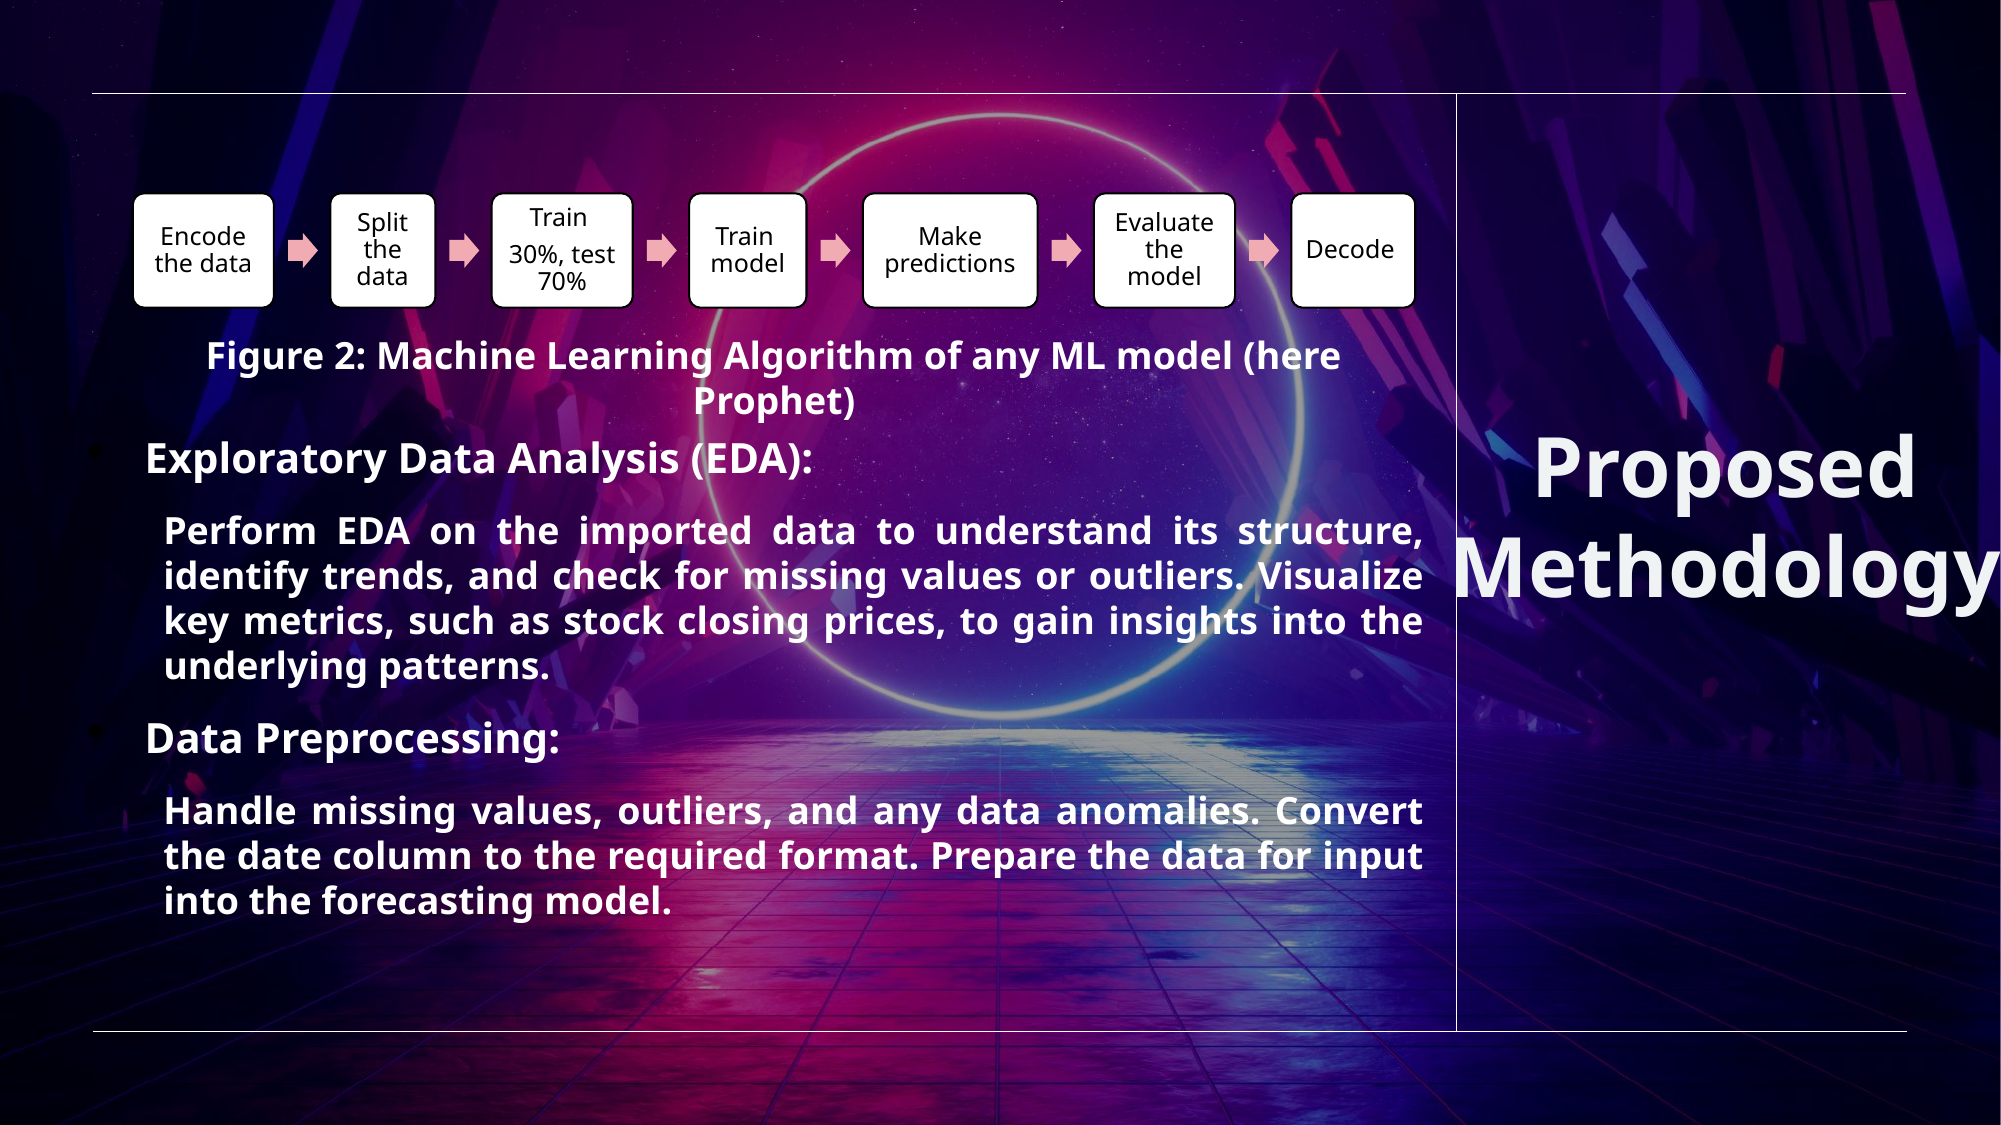

Encode the data
Split the data
Train
30%, test 70%
Train
model
Make predictions
Evaluate the model
Decode
Figure 2: Machine Learning Algorithm of any ML model (here Prophet)
Proposed Methodology
Exploratory Data Analysis (EDA):
Perform EDA on the imported data to understand its structure, identify trends, and check for missing values or outliers. Visualize key metrics, such as stock closing prices, to gain insights into the underlying patterns.
Data Preprocessing:
Handle missing values, outliers, and any data anomalies. Convert the date column to the required format. Prepare the data for input into the forecasting model.